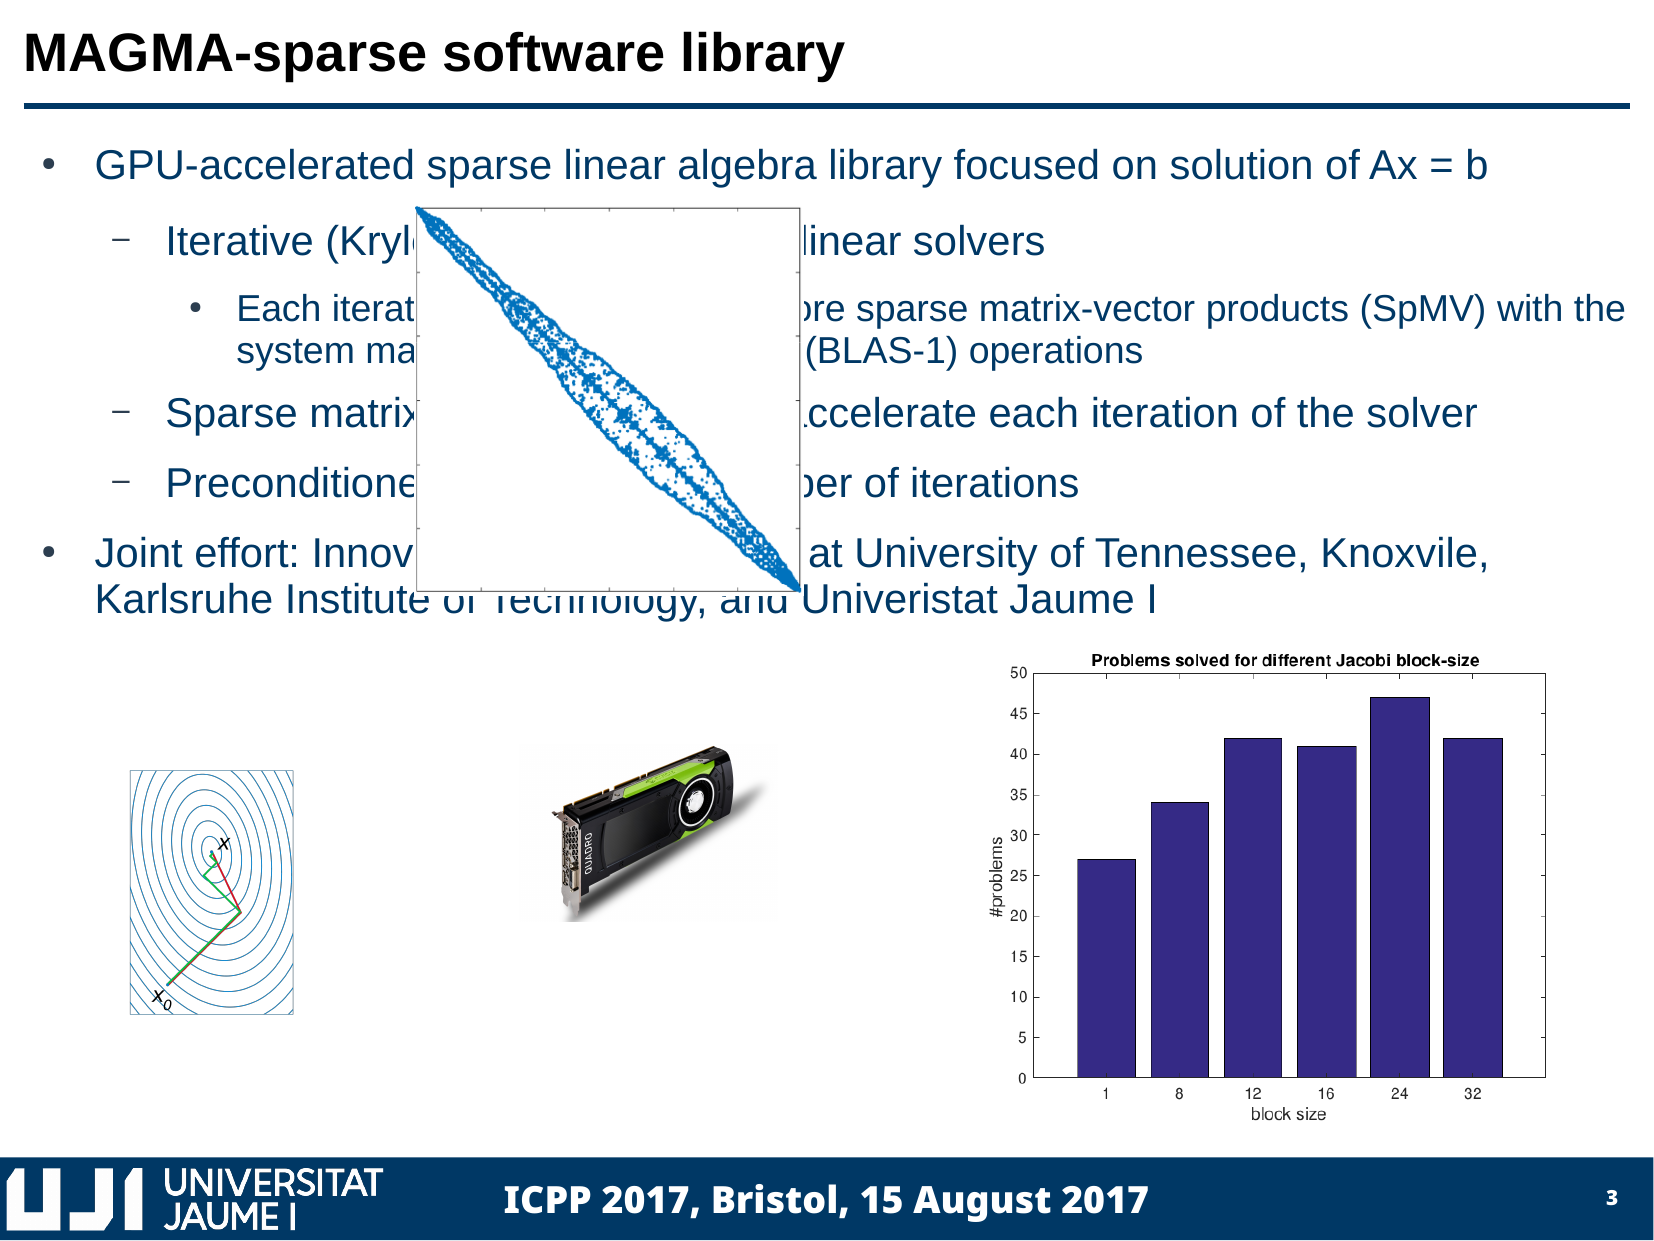

# MAGMA-sparse software library
GPU-accelerated sparse linear algebra library focused on solution of Ax = b
Iterative (Krylov-subspace based) linear solvers
Each iteration consist of one or more sparse matrix-vector products (SpMV) with the system matrix, and several vector (BLAS-1) operations
Sparse matrix formats & SpMV – accelerate each iteration of the solver
Preconditioners – reduce the number of iterations
Joint effort: Innovative Computing Lab at University of Tennessee, Knoxvile, Karlsruhe Institute of Technology, and Univeristat Jaume I
ICPP 2017, Bristol, 15 August 2017
3